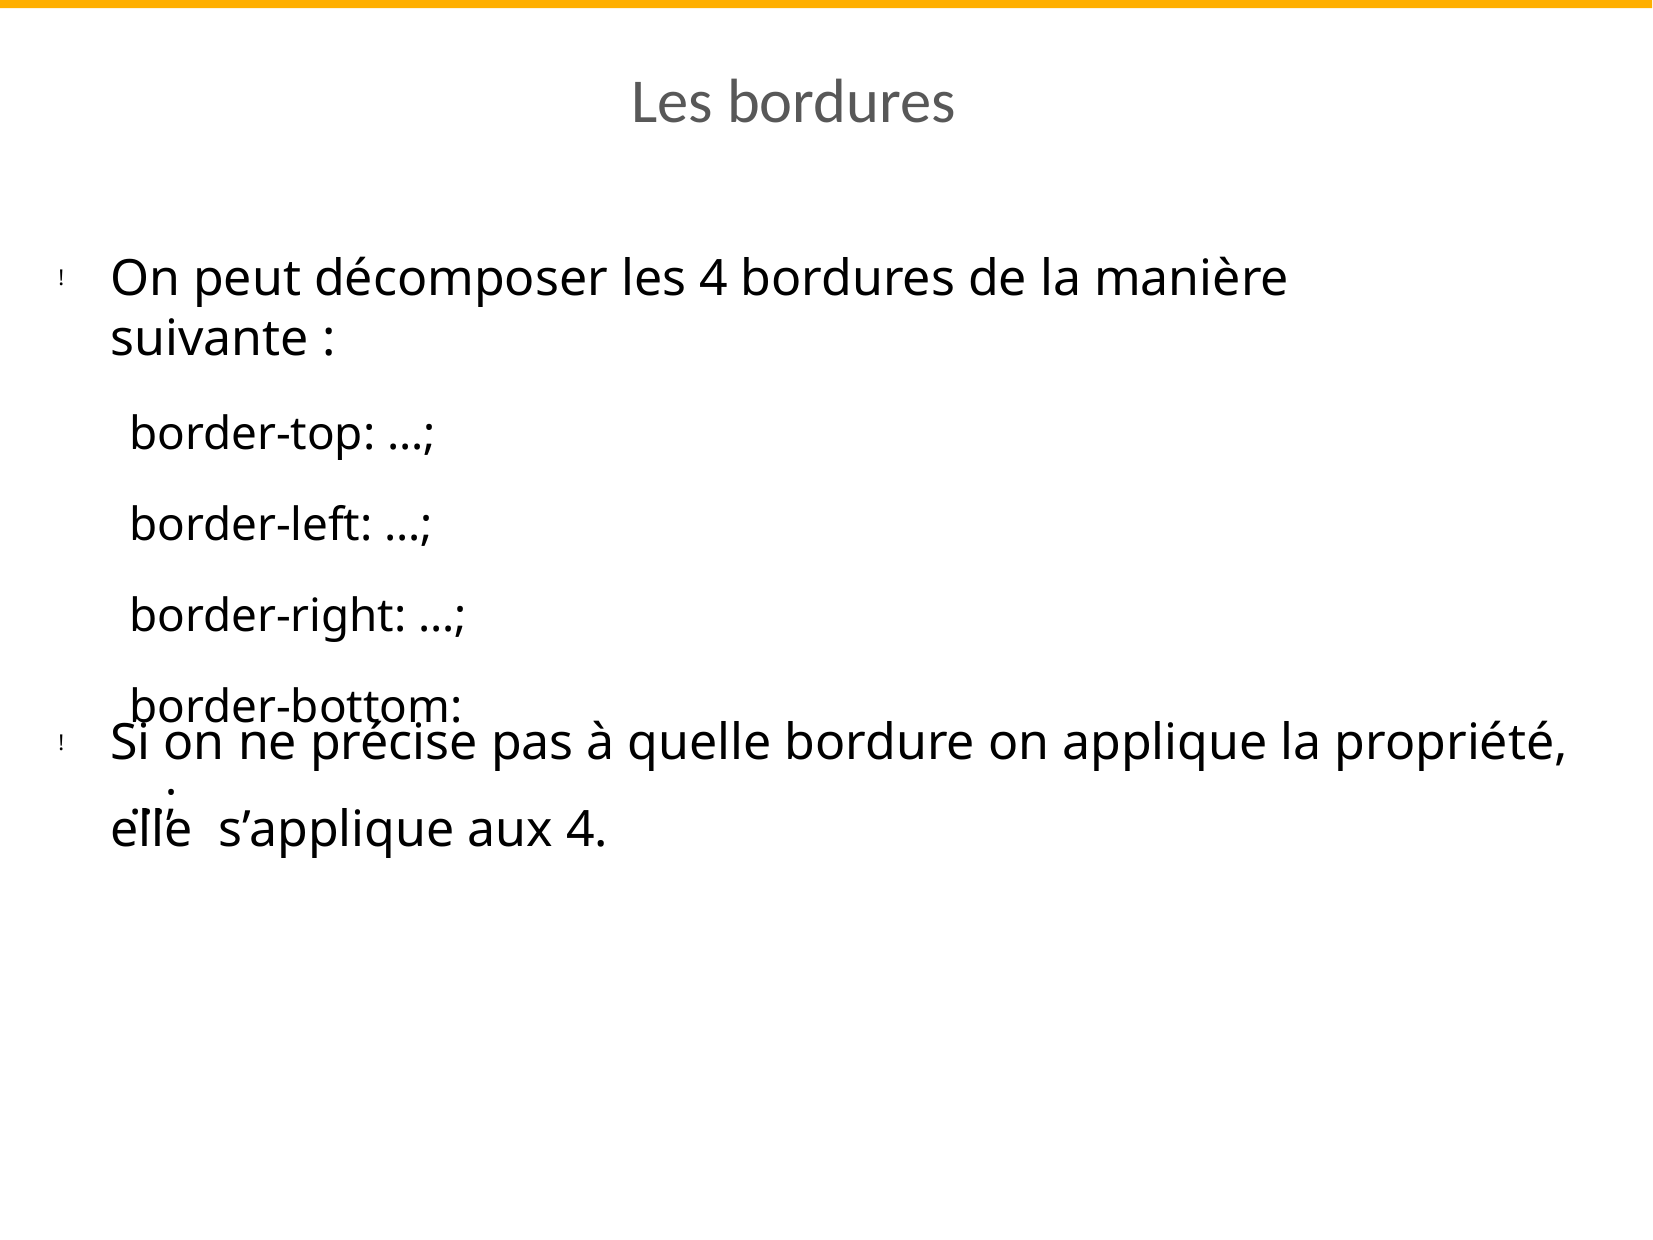

# Les bordures
On peut décomposer les 4 bordures de la manière suivante :
border-top: …; border-left: …; border-right: …; border-bottom: …;
!
Si on ne précise pas à quelle bordure on applique la propriété, elle s’applique aux 4.
!